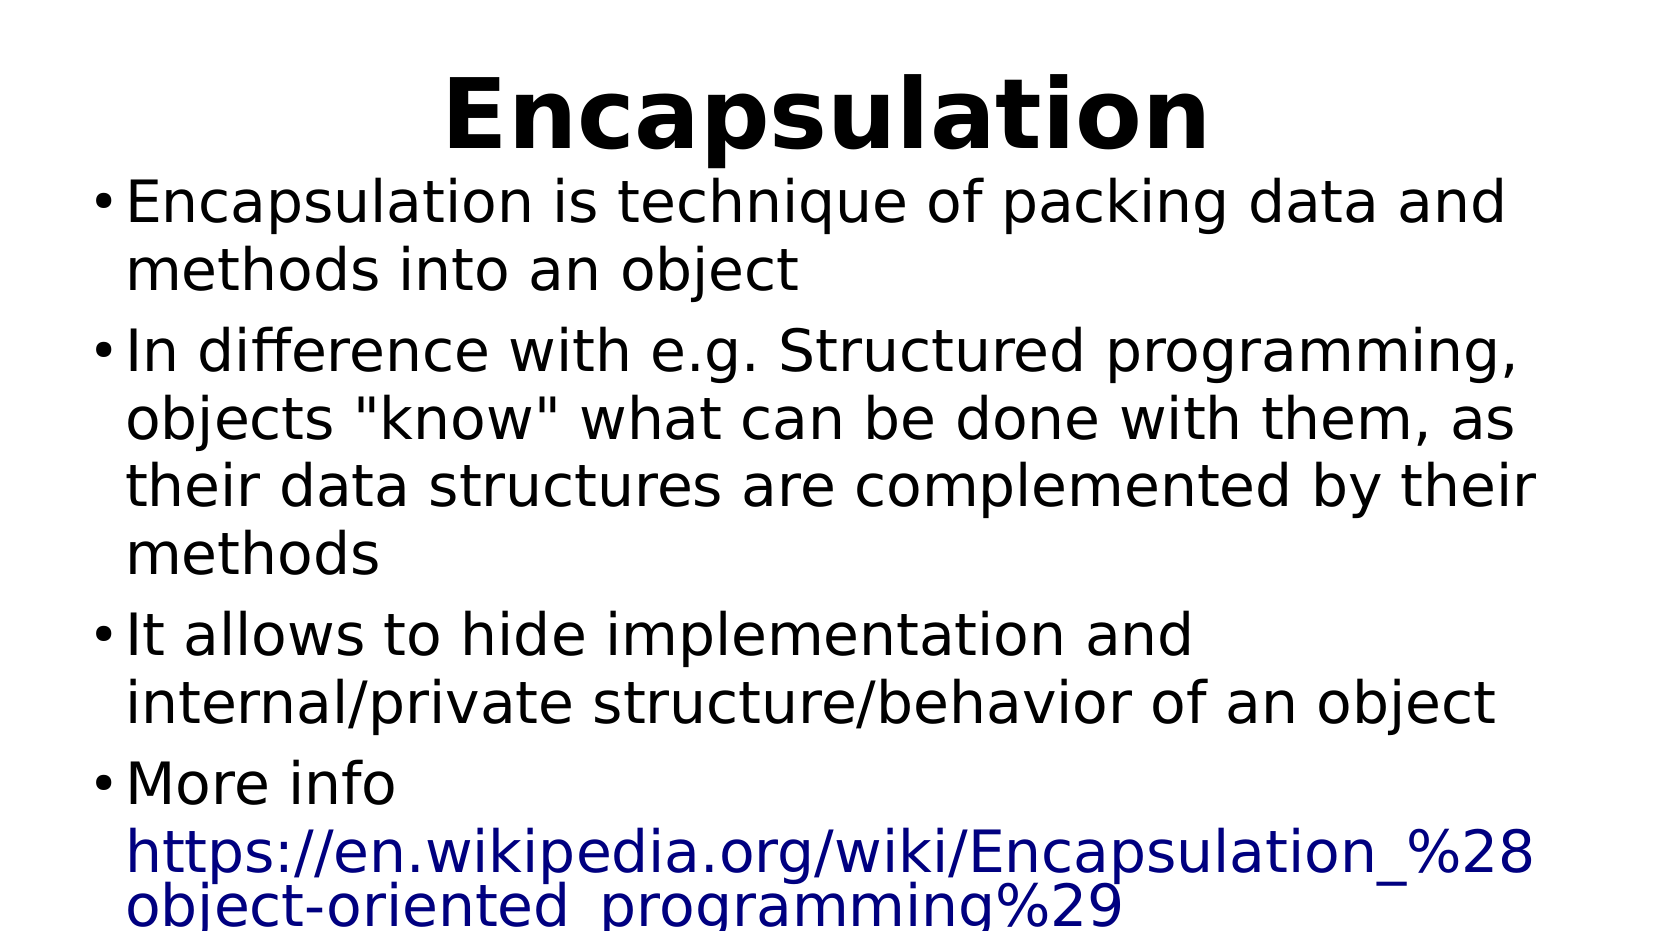

# Encapsulation
Encapsulation is technique of packing data and methods into an object
In difference with e.g. Structured programming, objects "know" what can be done with them, as their data structures are complemented by their methods
It allows to hide implementation and internal/private structure/behavior of an object
More info
https://en.wikipedia.org/wiki/Encapsulation_%28object-oriented_programming%29